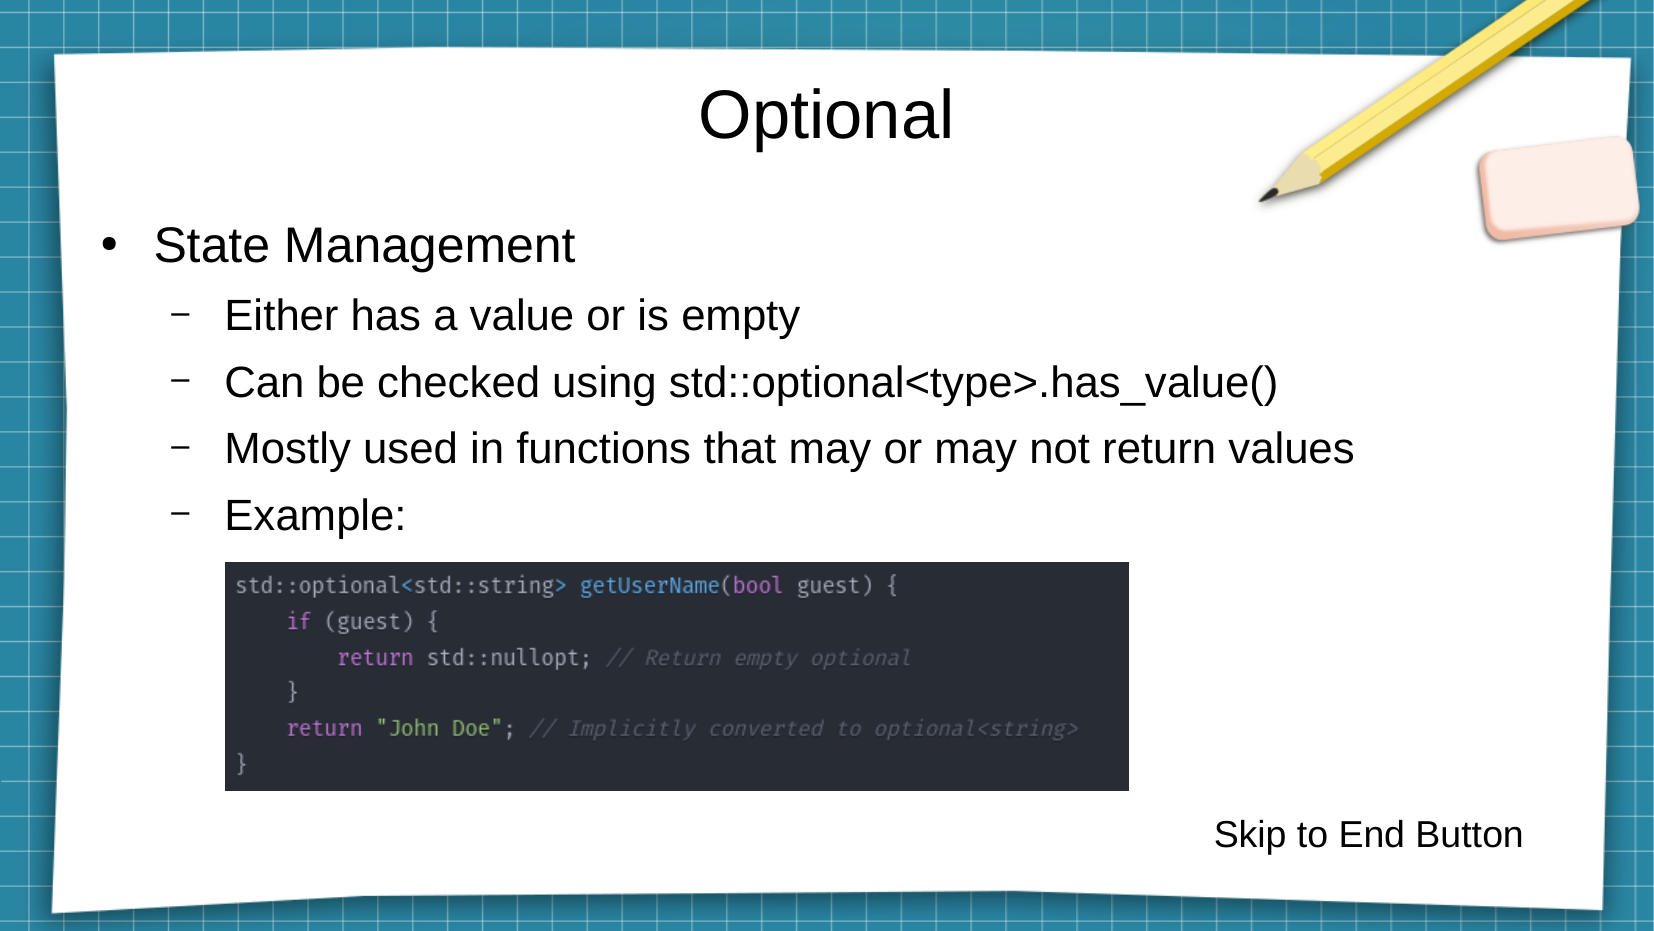

# Optional
State Management
Either has a value or is empty
Can be checked using std::optional<type>.has_value()
Mostly used in functions that may or may not return values
Example:
Skip to End Button